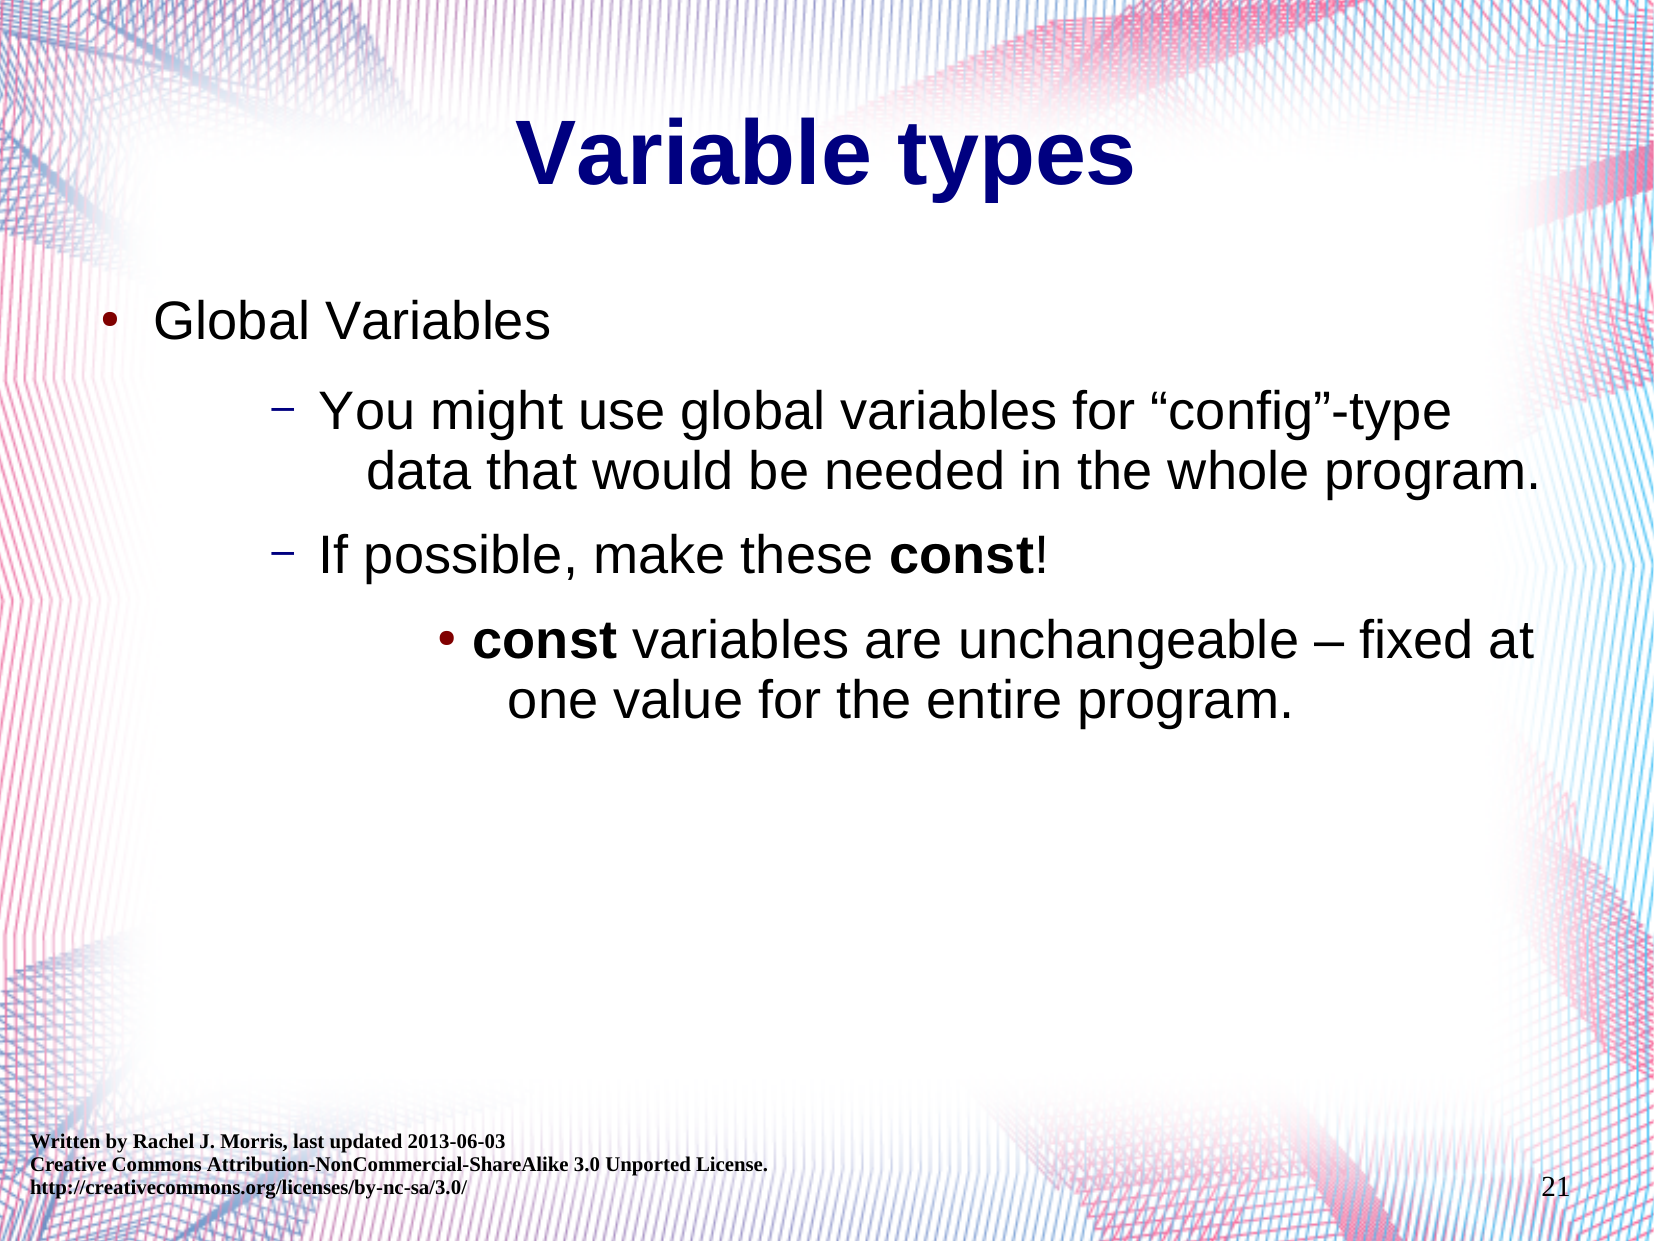

# Variable types
Global Variables
You might use global variables for “config”-type data that would be needed in the whole program.
If possible, make these const!
const variables are unchangeable – fixed at one value for the entire program.
21